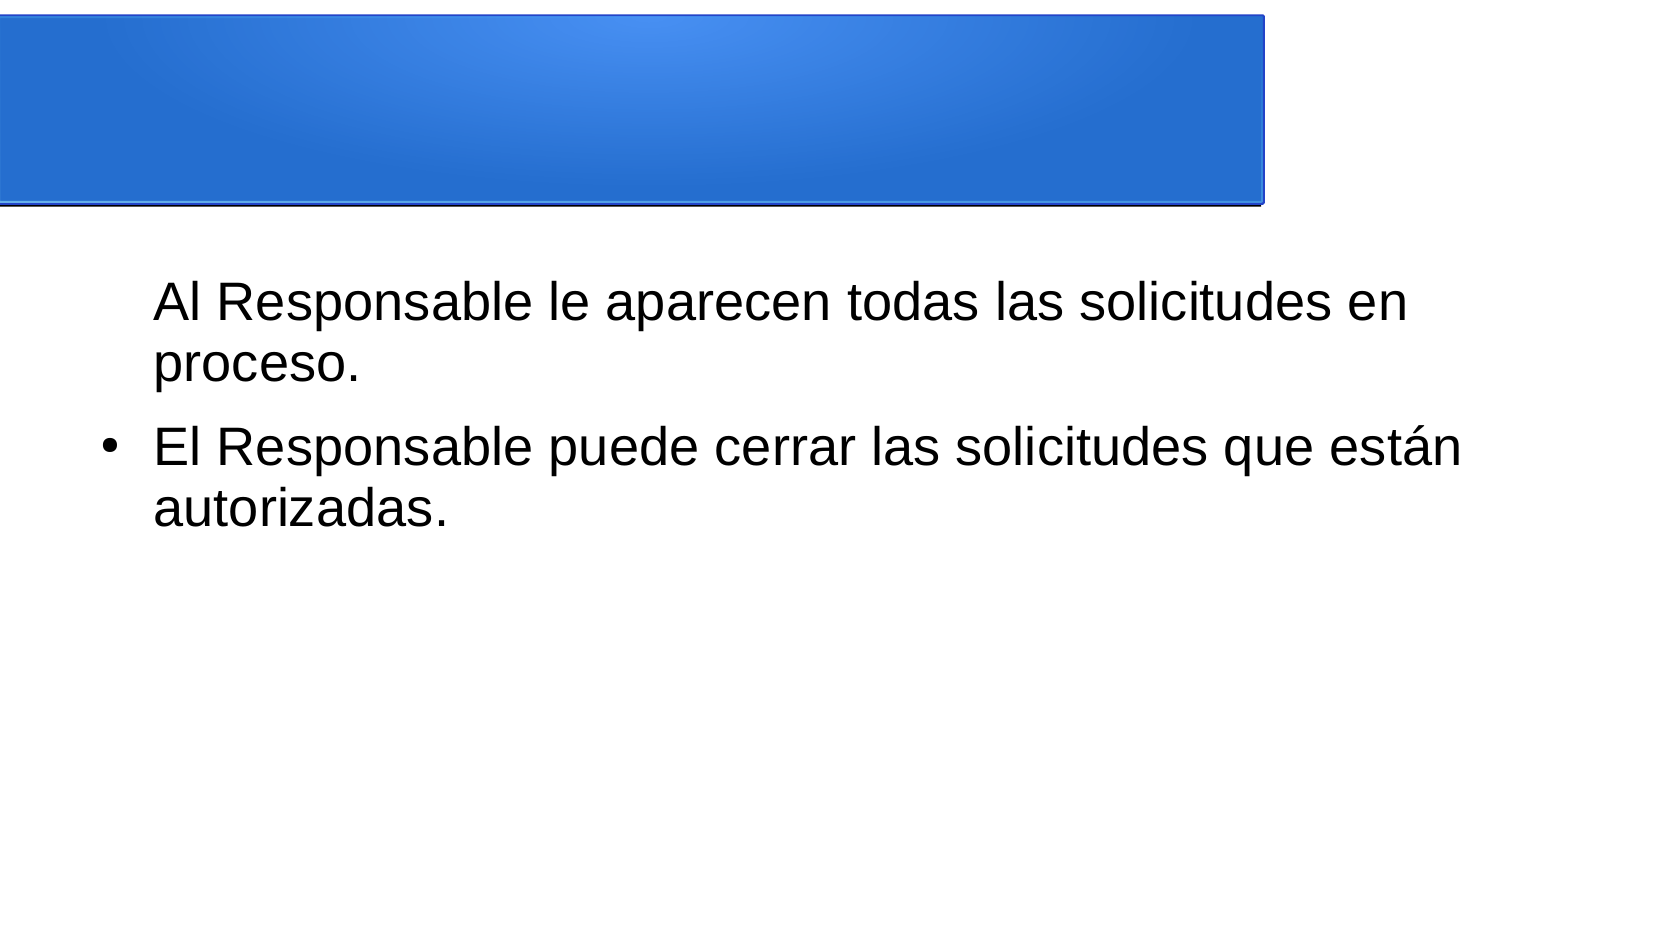

#
Al Responsable le aparecen todas las solicitudes en proceso.
El Responsable puede cerrar las solicitudes que están autorizadas.